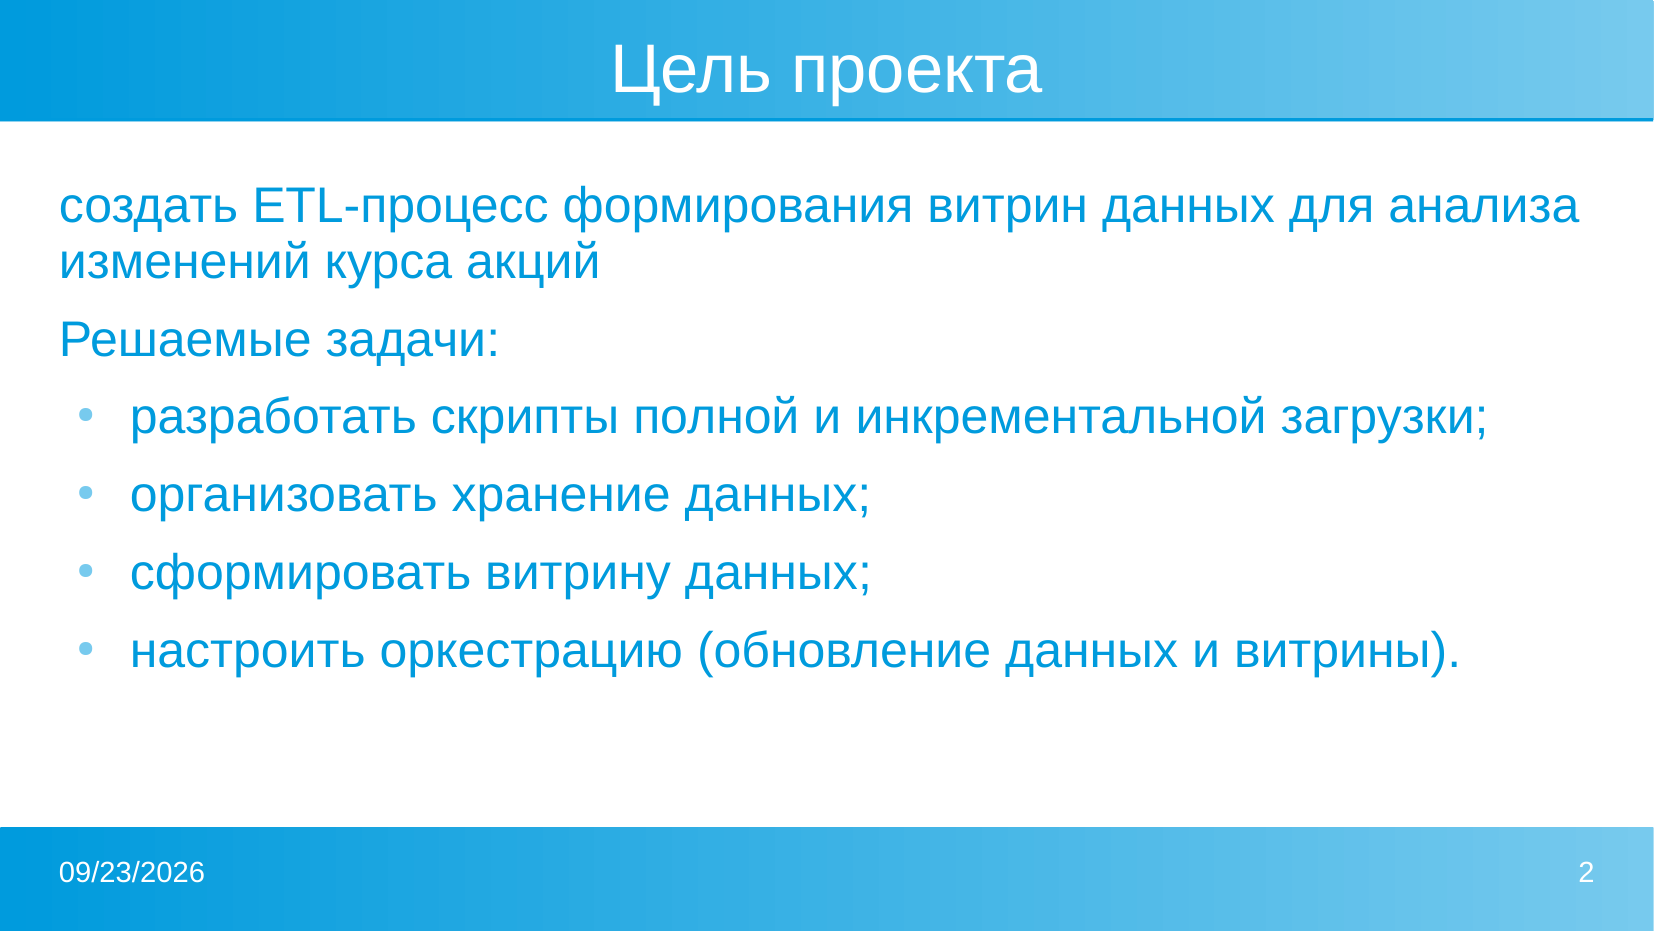

# Цель проекта
создать ETL-процесс формирования витрин данных для анализа изменений курса акций
Решаемые задачи:
разработать скрипты полной и инкрементальной загрузки;
организовать хранение данных;
сформировать витрину данных;
настроить оркестрацию (обновление данных и витрины).
2